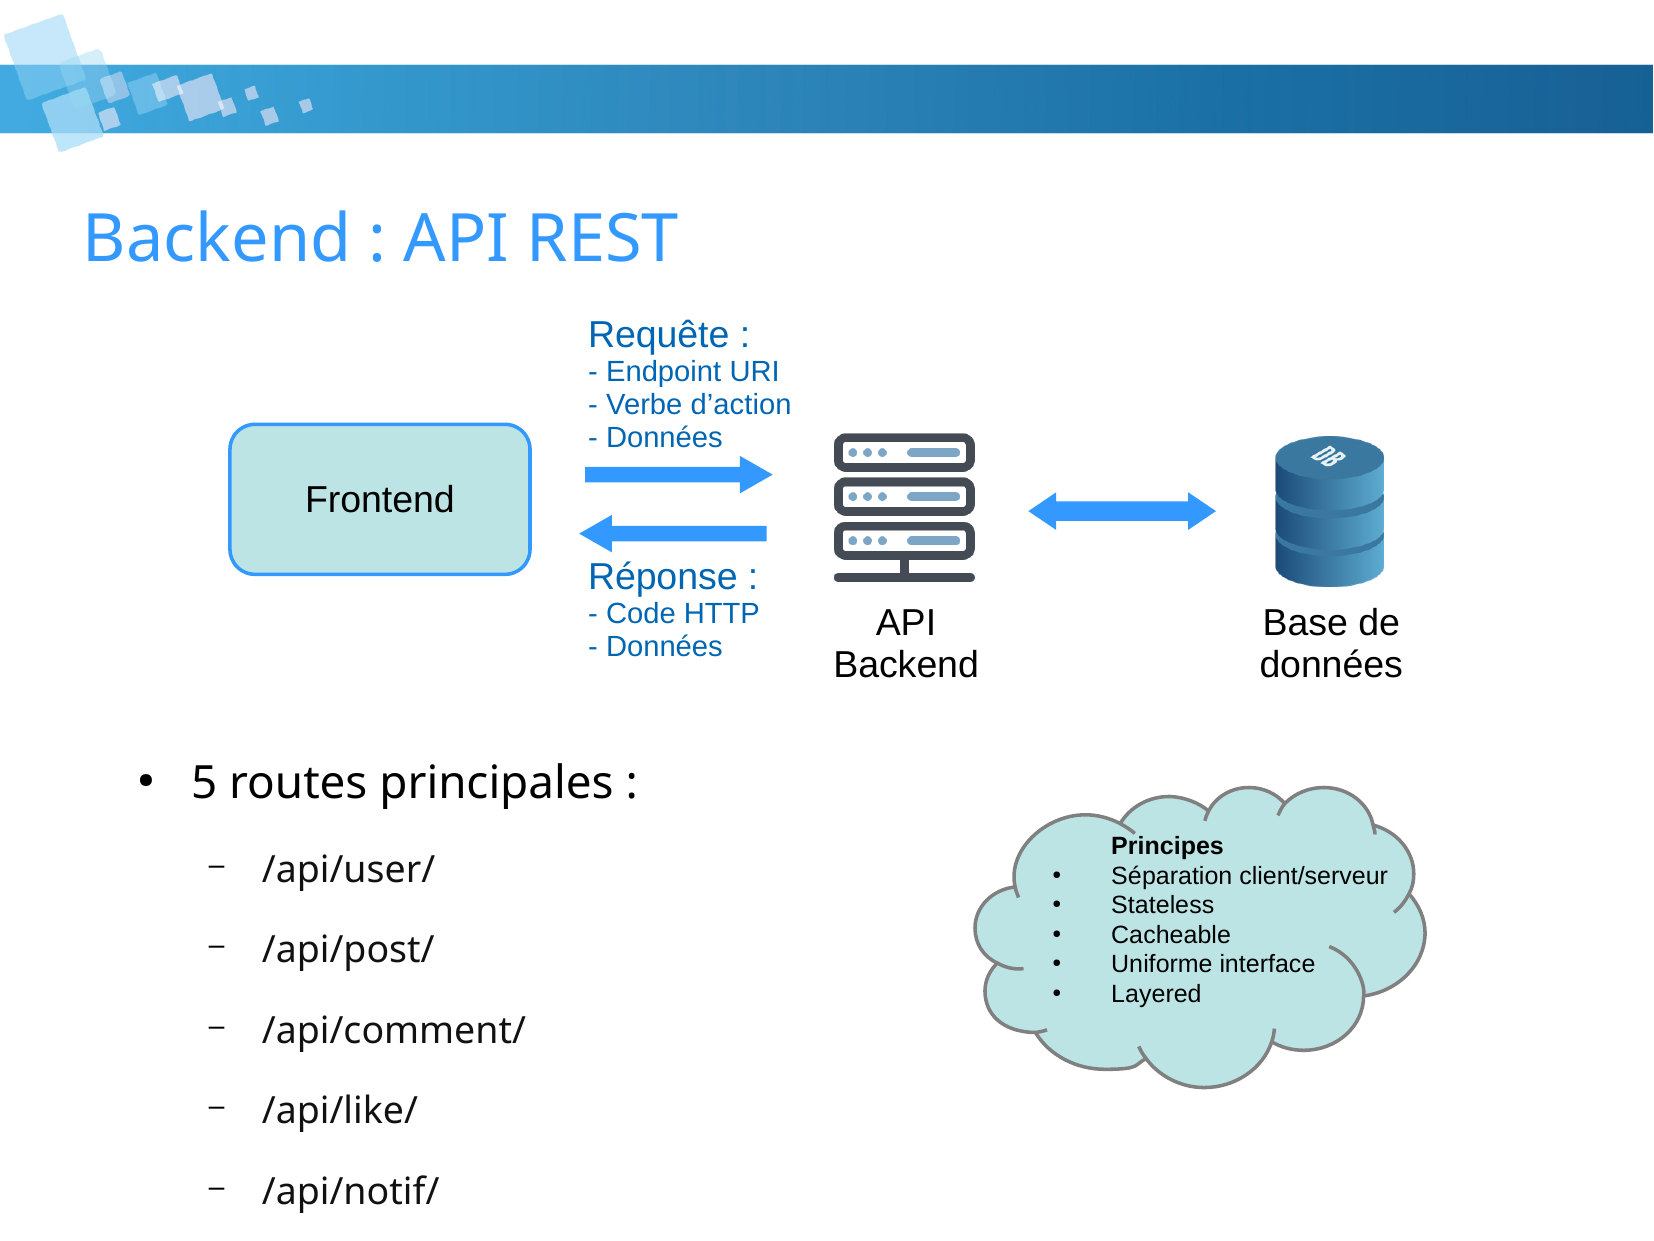

# Backend : API REST
Requête :
- Endpoint URI
- Verbe d’action
- Données
Frontend
Réponse :
- Code HTTP
- Données
API
Backend
Base de données
5 routes principales :
/api/user/
/api/post/
/api/comment/
/api/like/
/api/notif/
Principes
Séparation client/serveur
Stateless
Cacheable
Uniforme interface
Layered